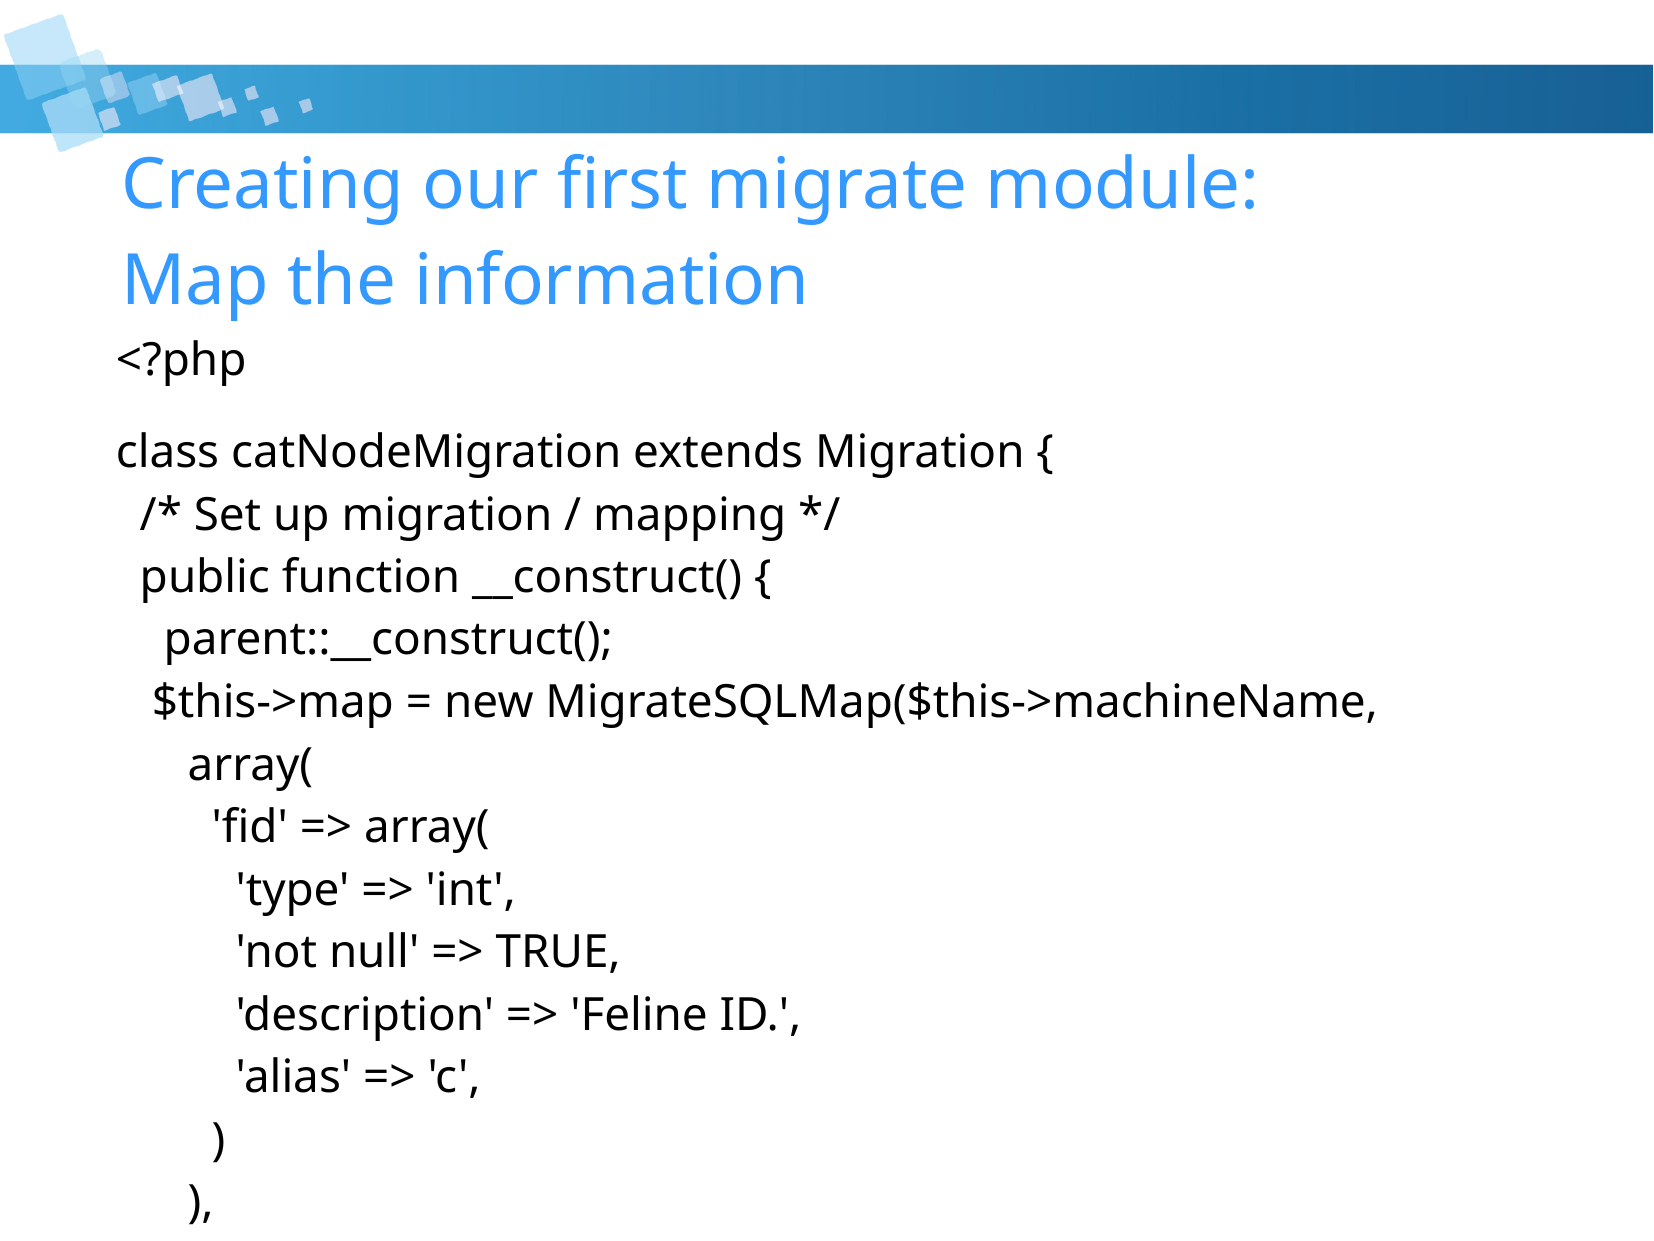

# Creating our first migrate module: Map the information
<?php
class catNodeMigration extends Migration {
 /* Set up migration / mapping */
 public function __construct() {
 parent::__construct();
 $this->map = new MigrateSQLMap($this->machineName,
 array(
 'fid' => array(
 'type' => 'int',
 'not null' => TRUE,
 'description' => 'Feline ID.',
 'alias' => 'c',
 )
 ),
 MigrateDestinationNode::getKeySchema()
 );